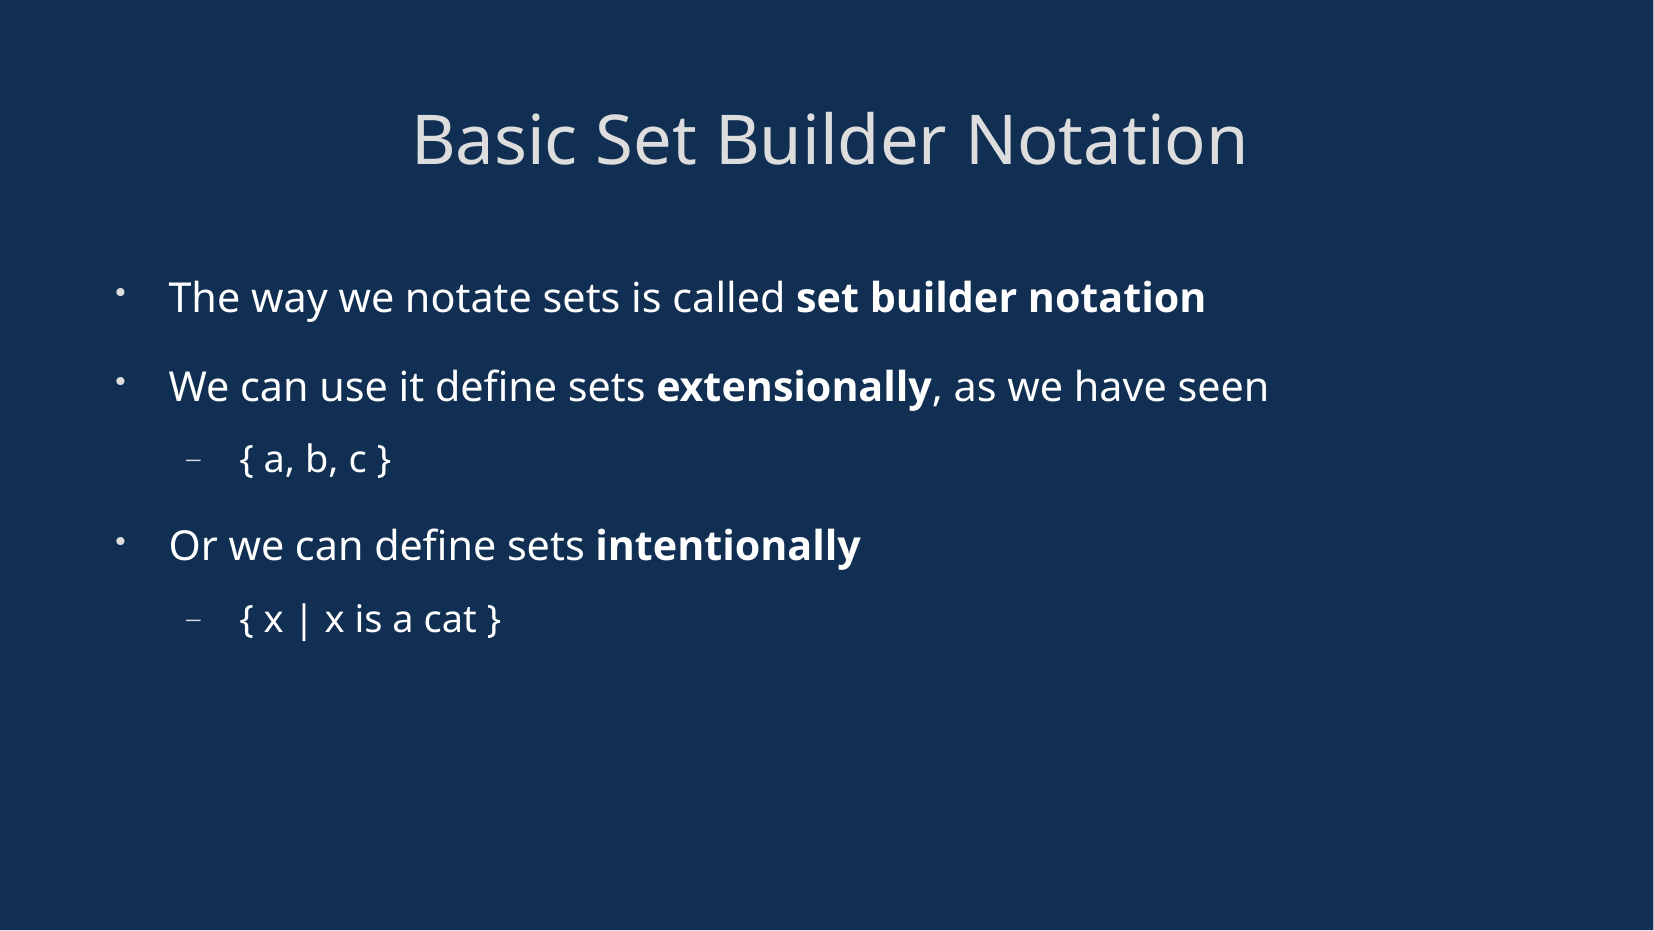

# Basic Set Builder Notation
The way we notate sets is called set builder notation
We can use it define sets extensionally, as we have seen
{ a, b, c }
Or we can define sets intentionally
{ x | x is a cat }